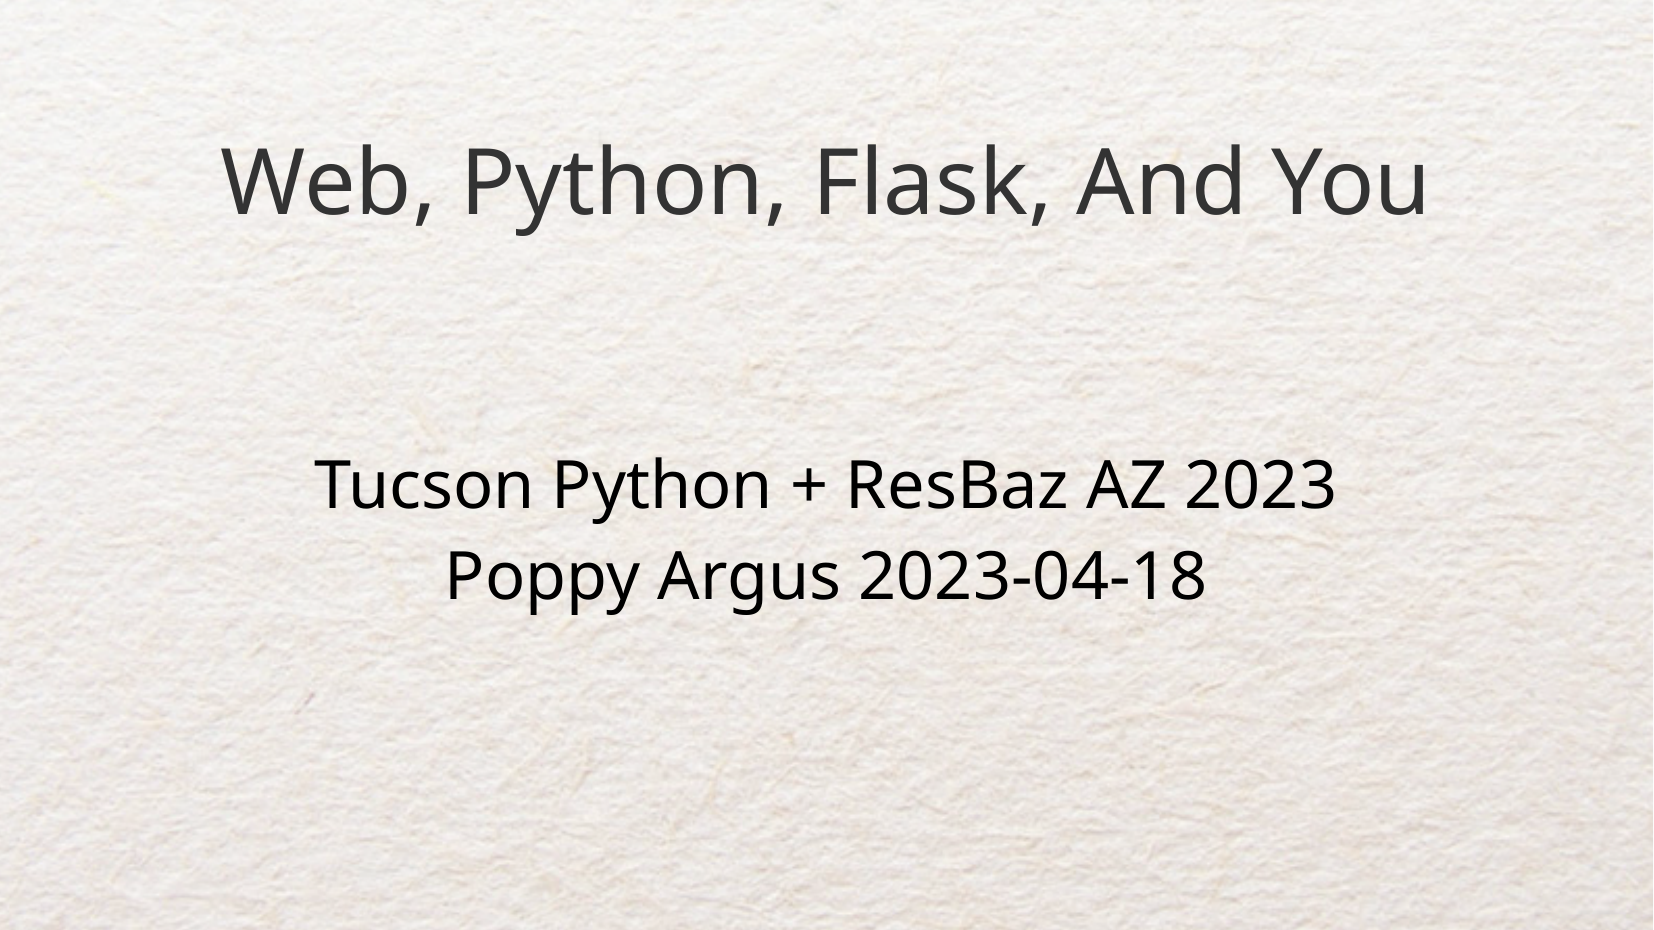

# Web, Python, Flask, And You
Tucson Python + ResBaz AZ 2023
Poppy Argus 2023-04-18